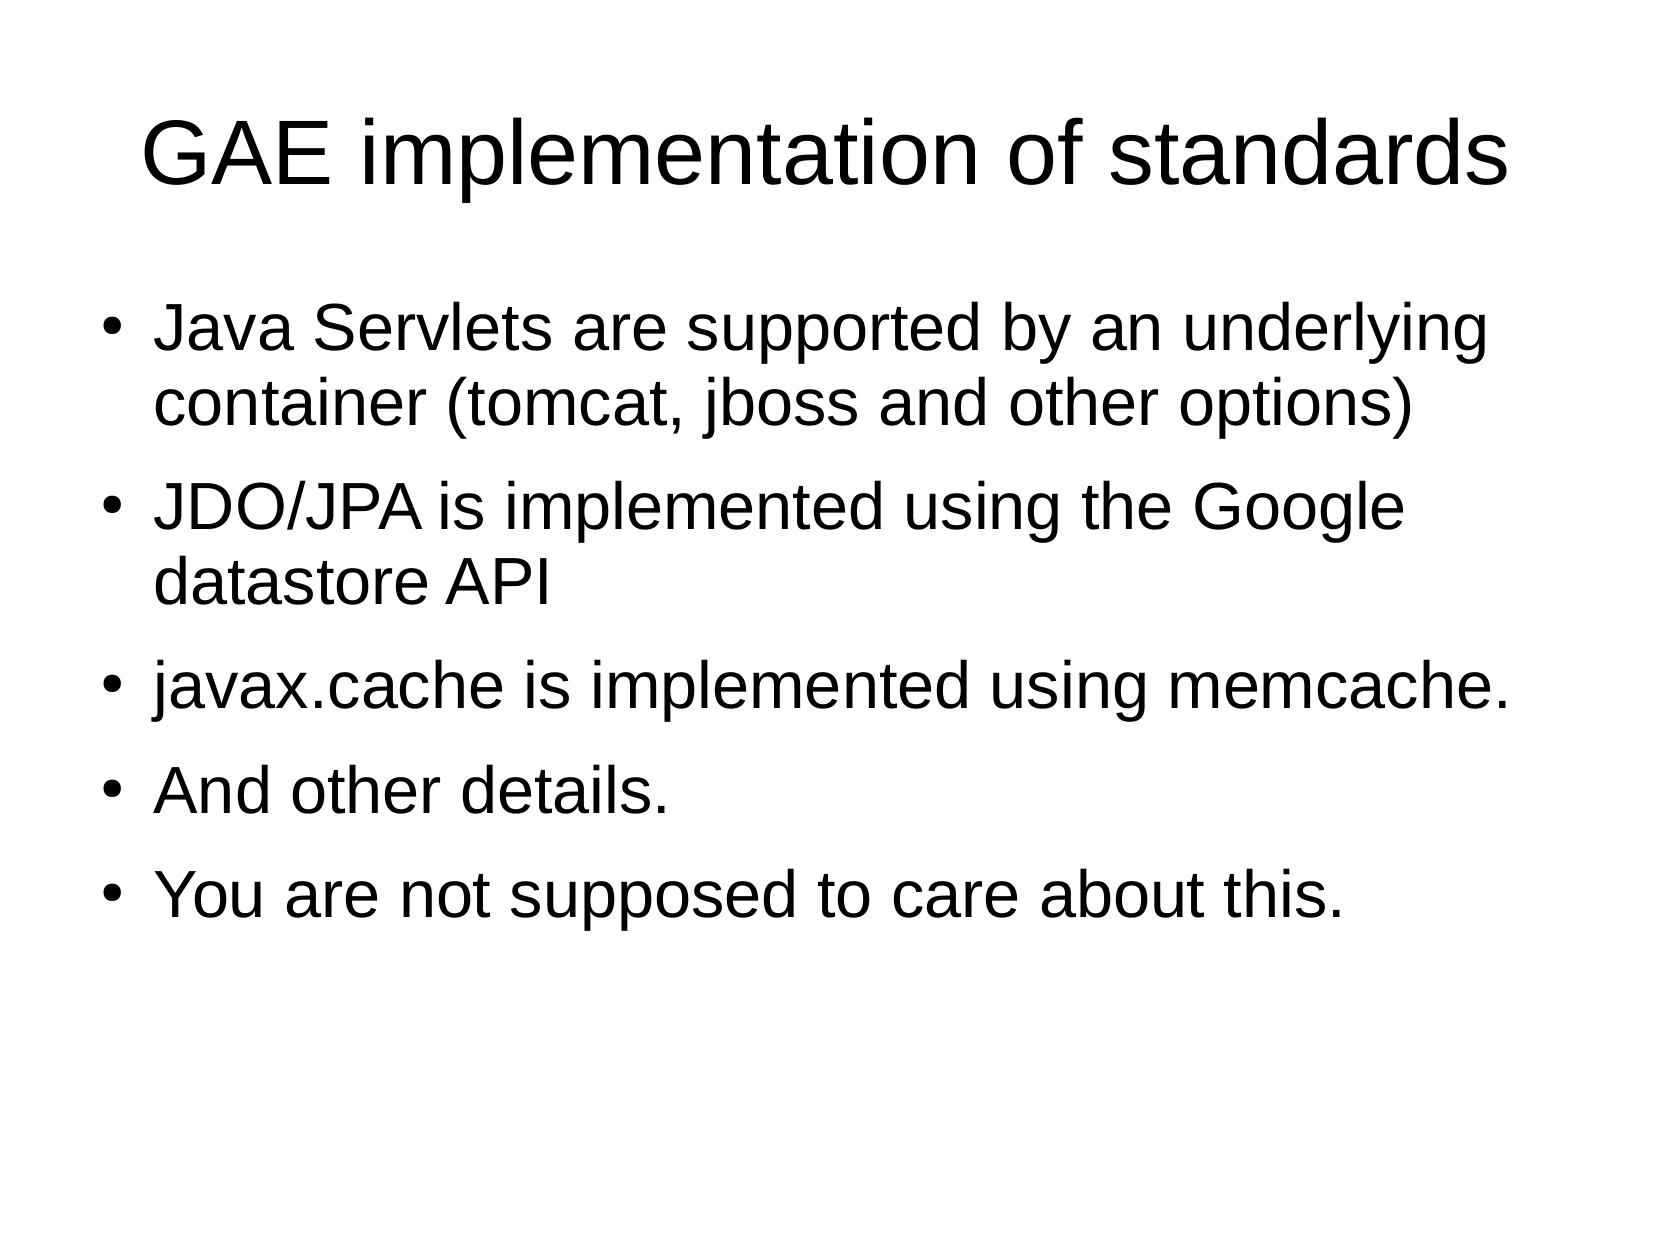

# GAE implementation of standards
Java Servlets are supported by an underlying container (tomcat, jboss and other options)
JDO/JPA is implemented using the Google datastore API
javax.cache is implemented using memcache.
And other details.
You are not supposed to care about this.